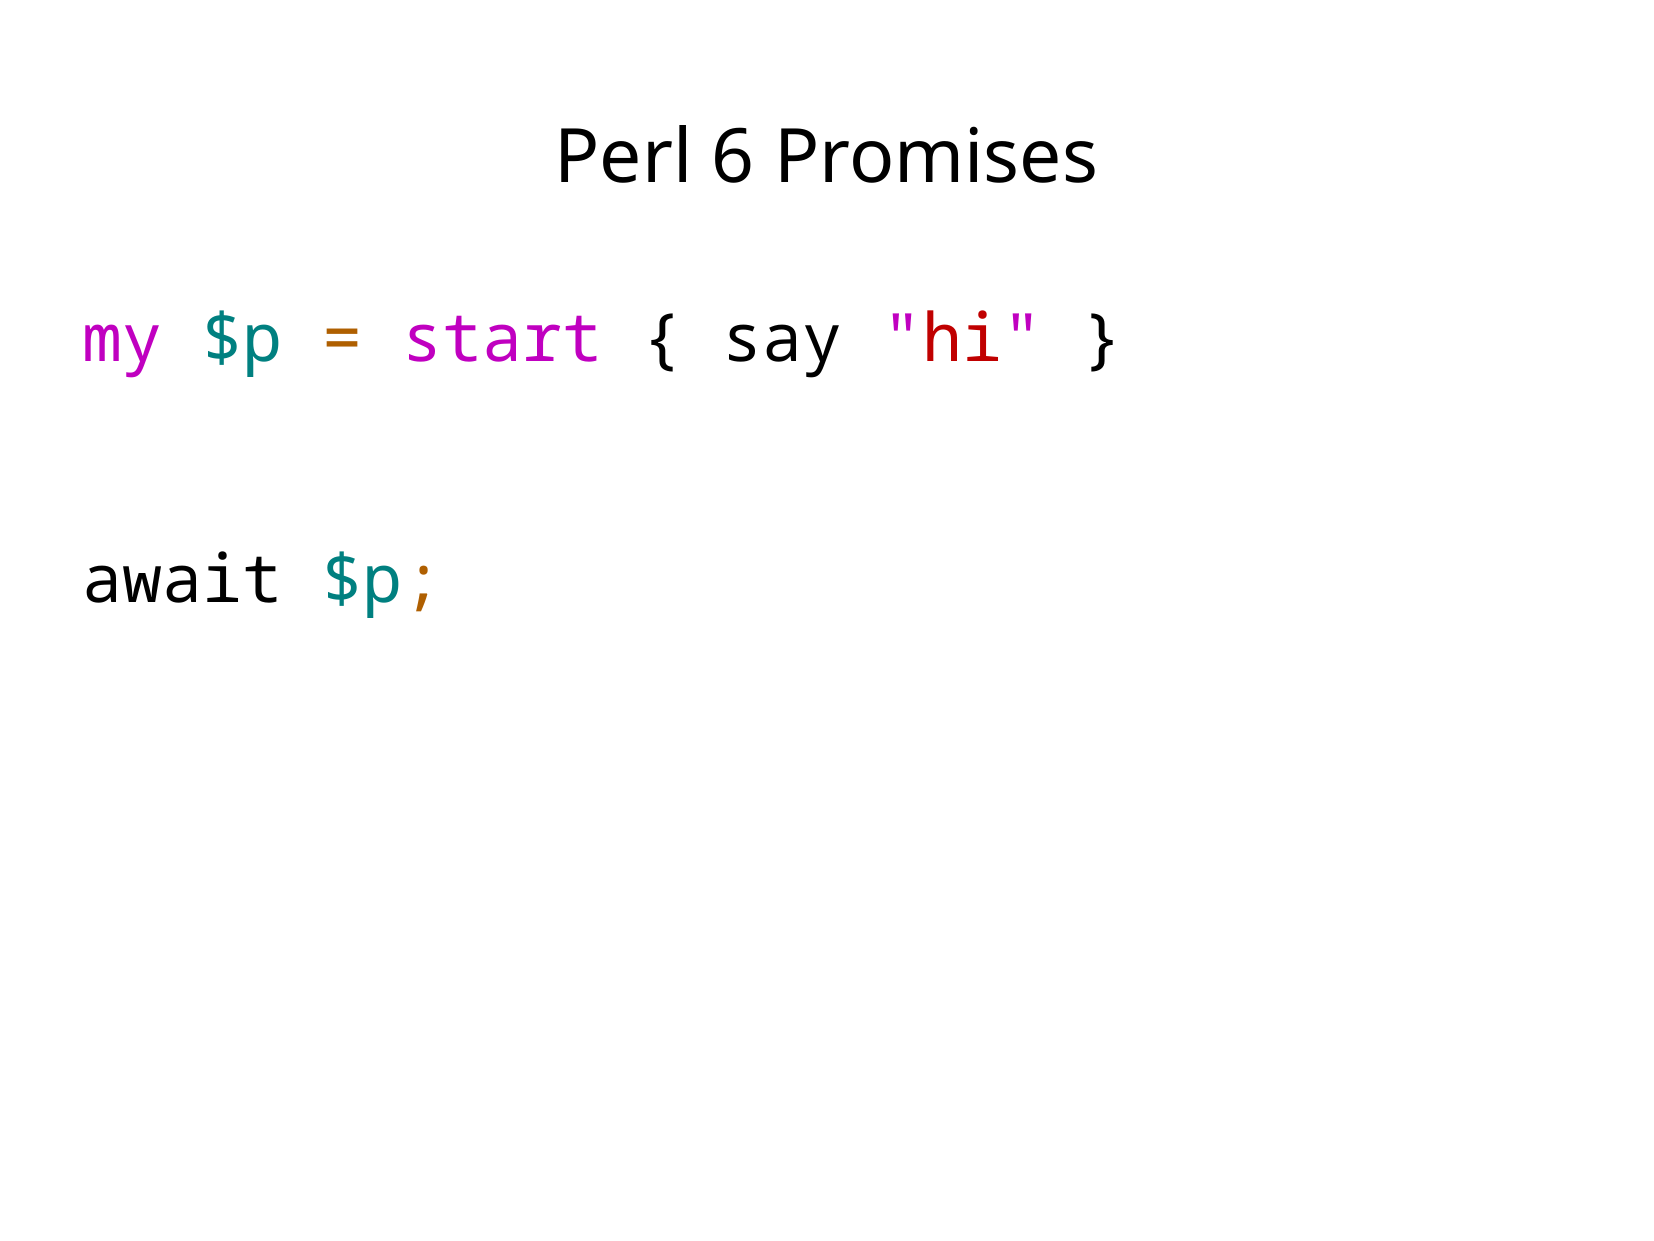

# Perl 6 Promises
my $p = start { say "hi" }
await $p;